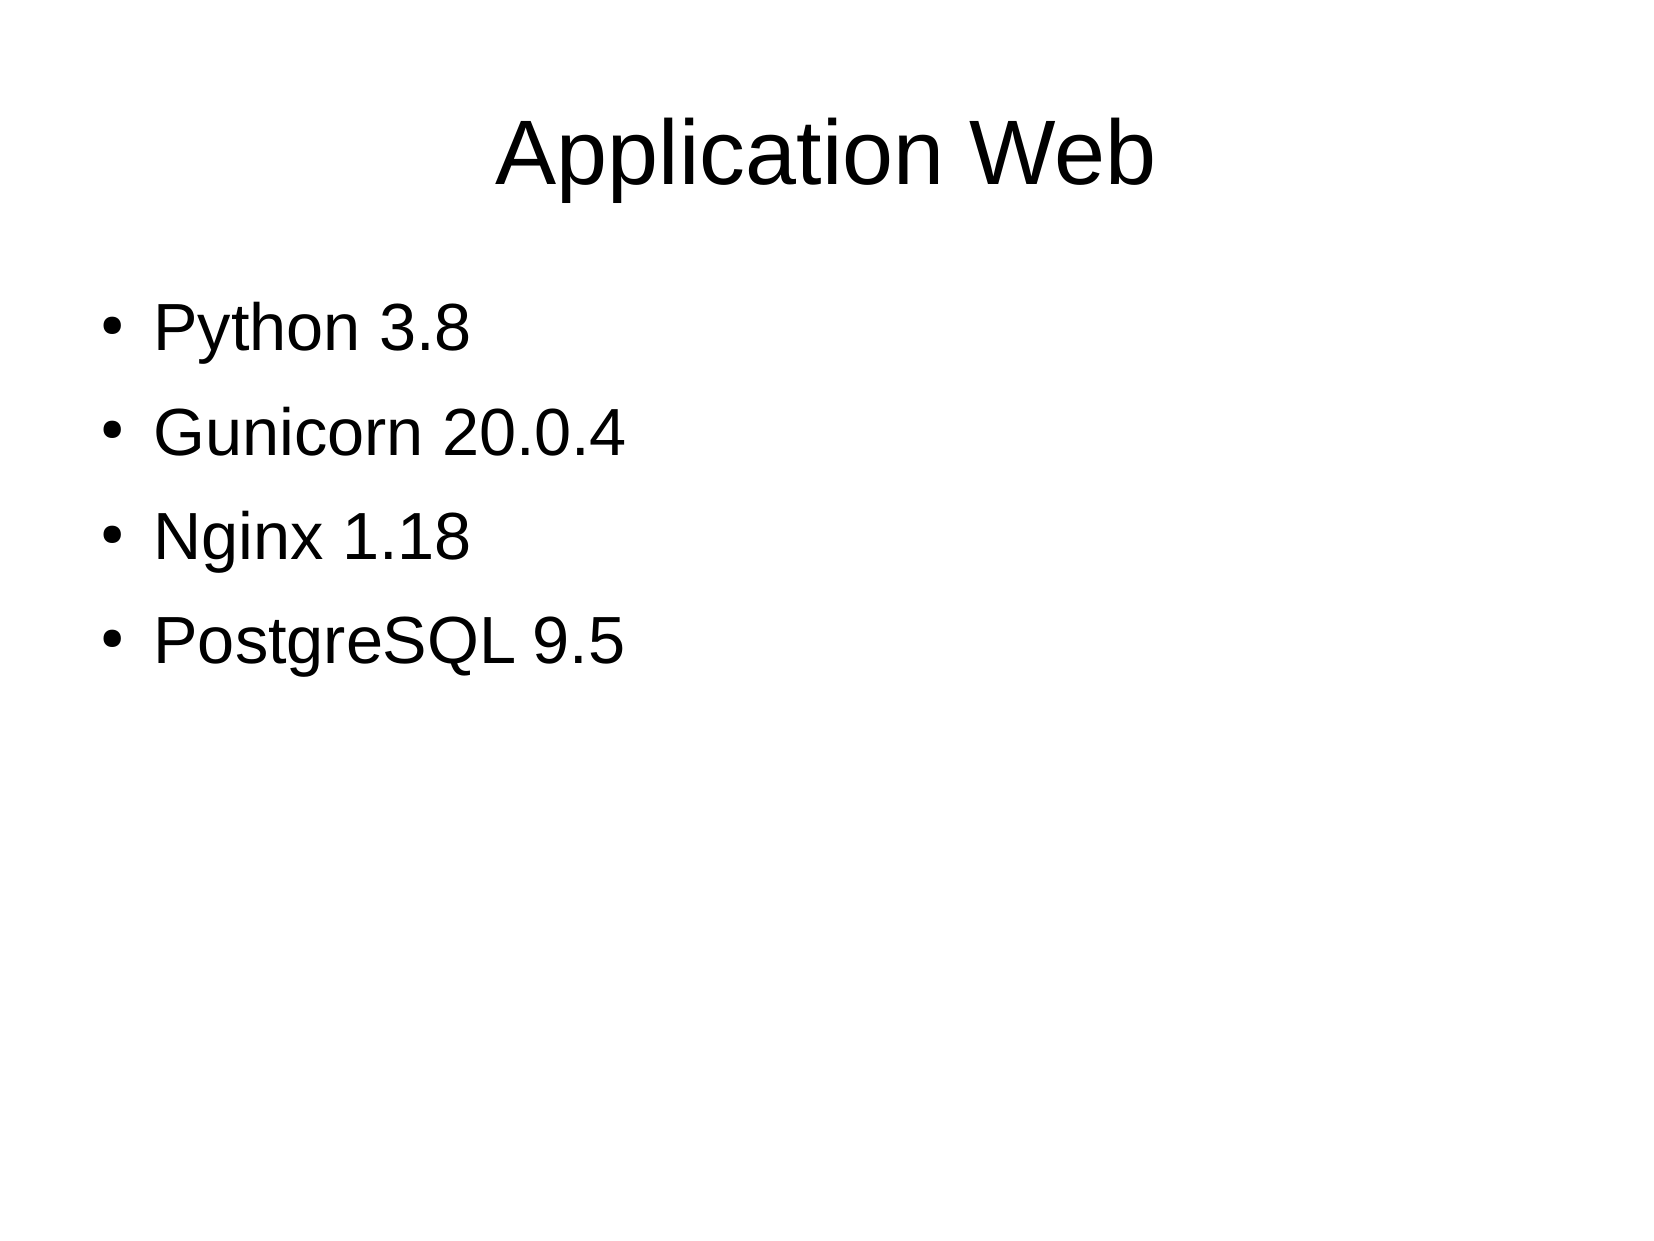

# Application Web
Python 3.8
Gunicorn 20.0.4
Nginx 1.18
PostgreSQL 9.5